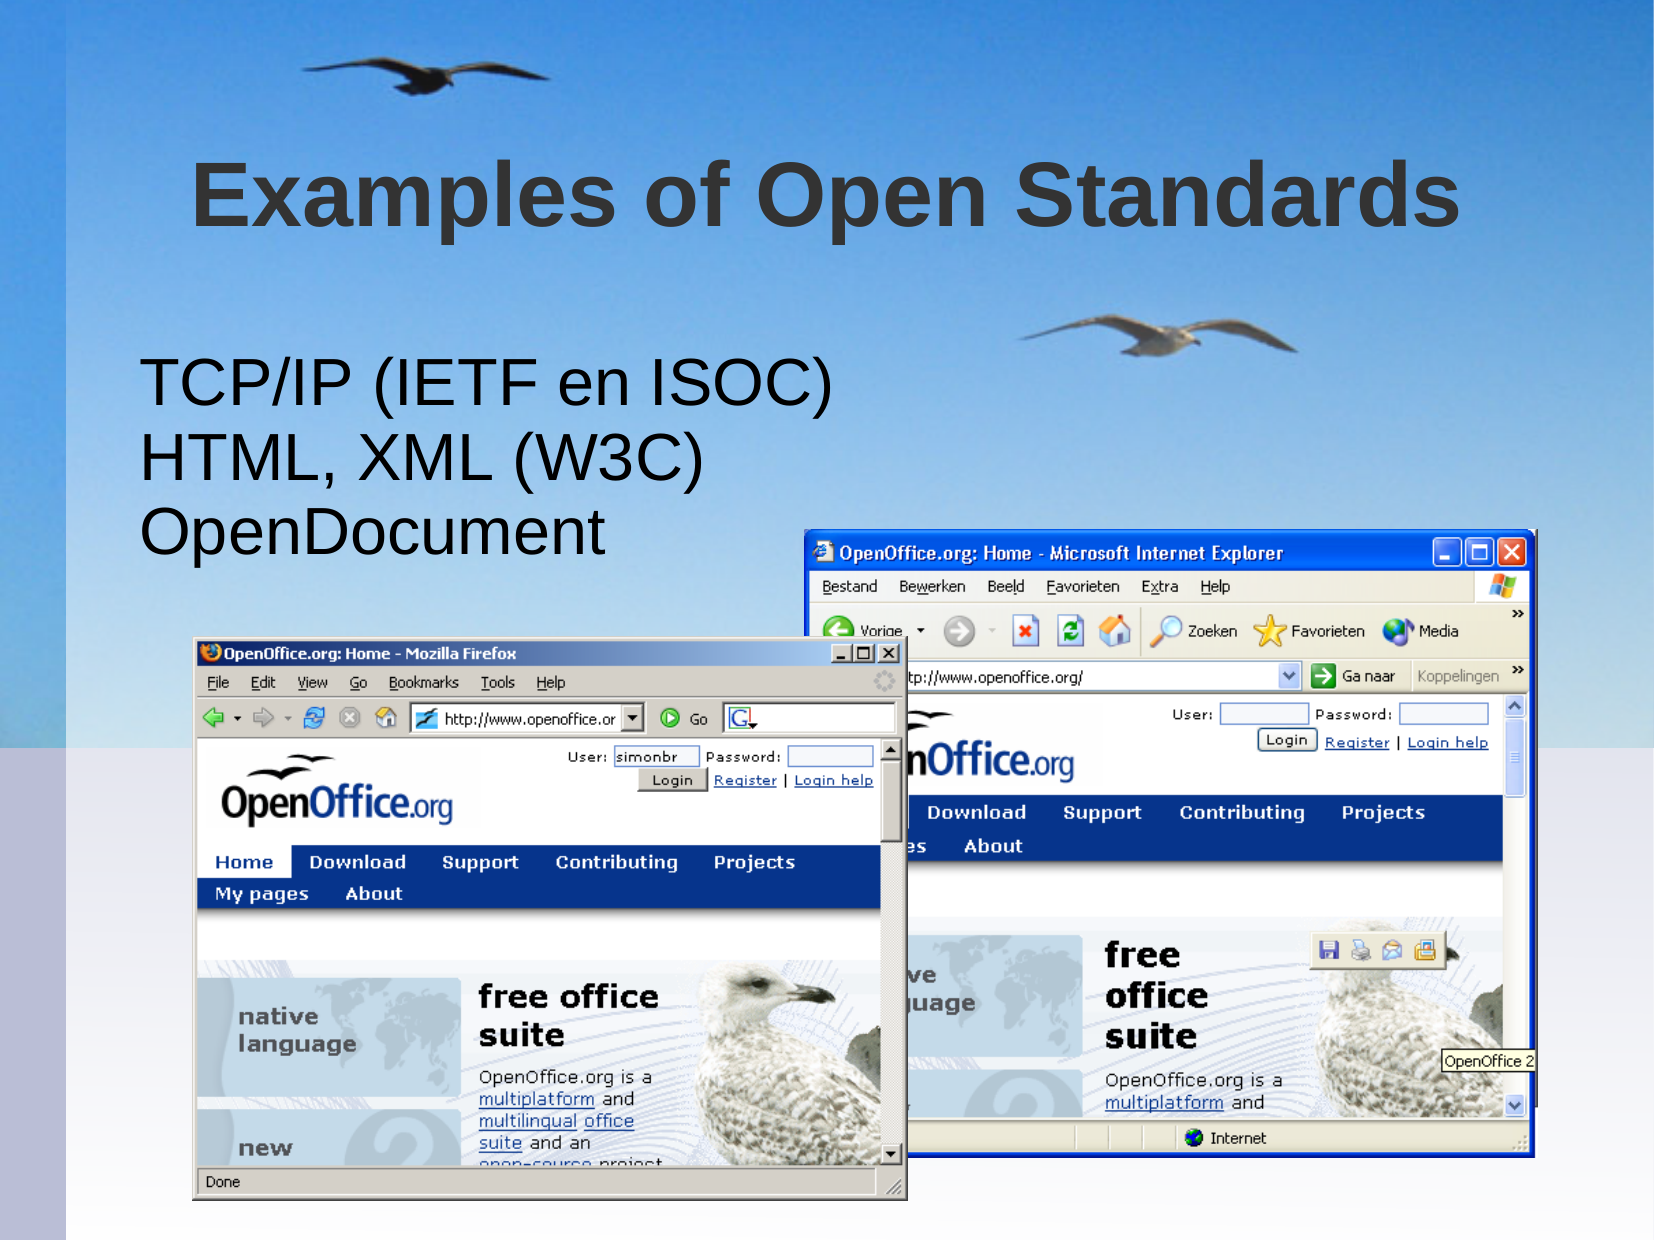

# Examples of Open Standards
TCP/IP (IETF en ISOC)
HTML, XML (W3C)
OpenDocument